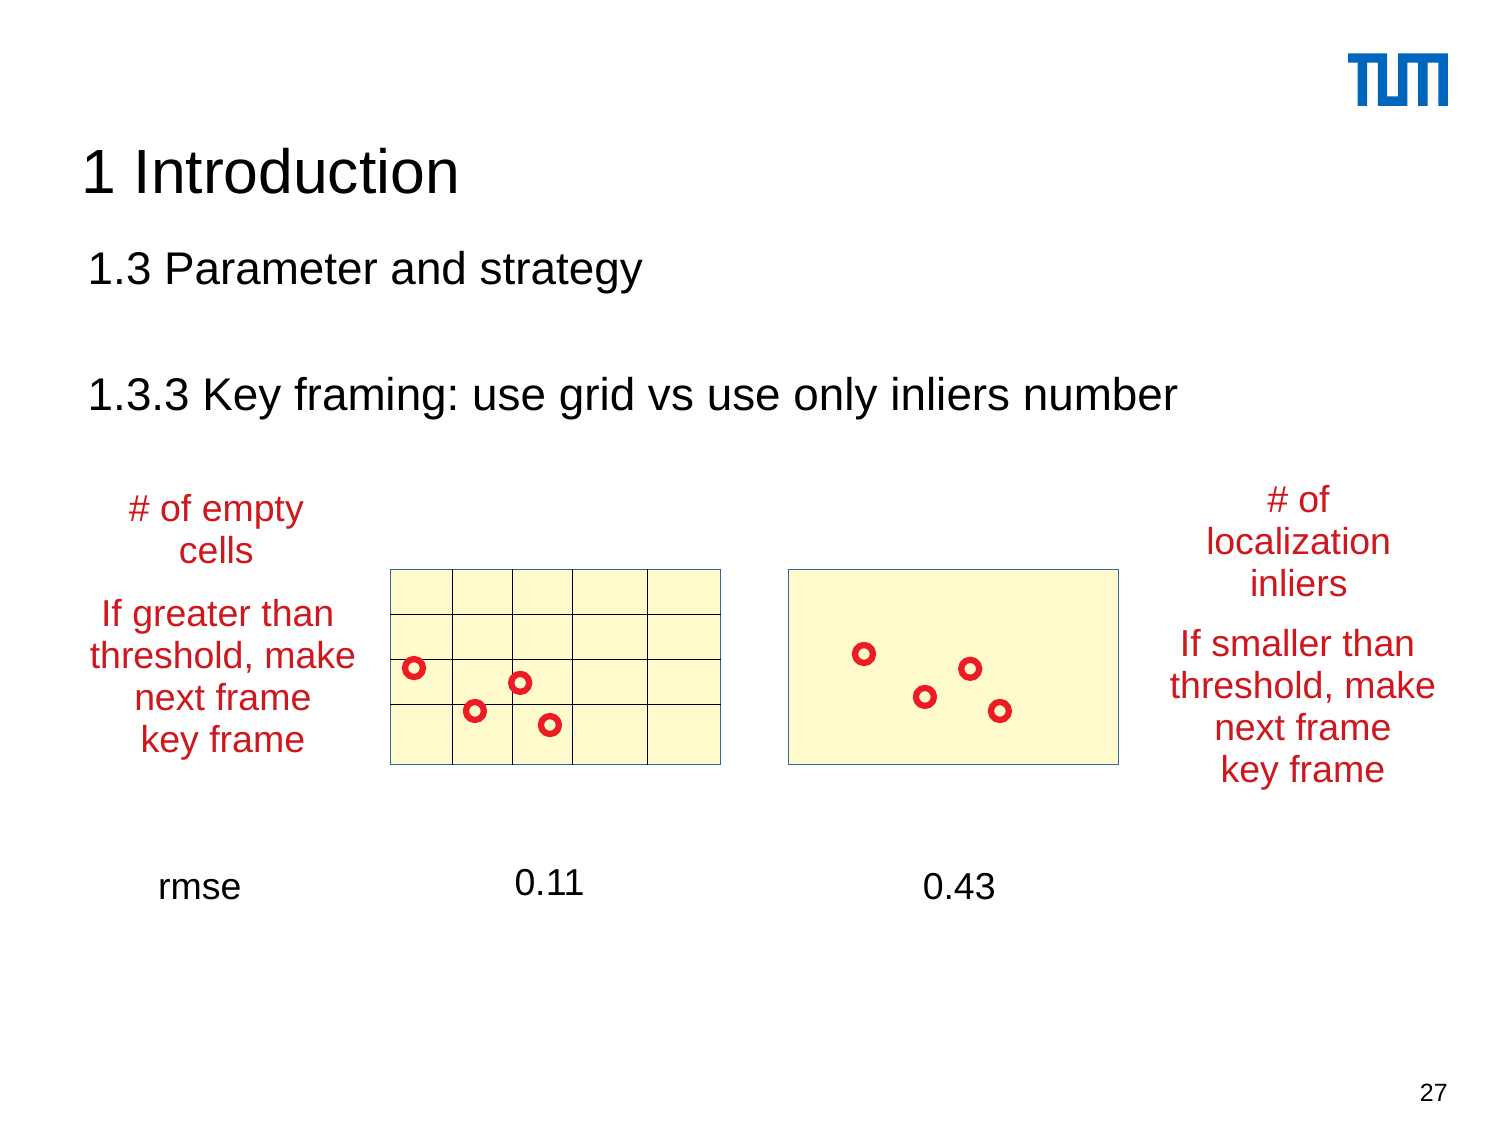

1 Introduction
# 1.3 Parameter and strategy
1.3.3 Key framing: use grid vs use only inliers number
# of localization inliers
# of empty cells
If greater than
threshold, make
 next frame
key frame
If smaller than
threshold, make
 next frame
key frame
0.11
rmse
0.43